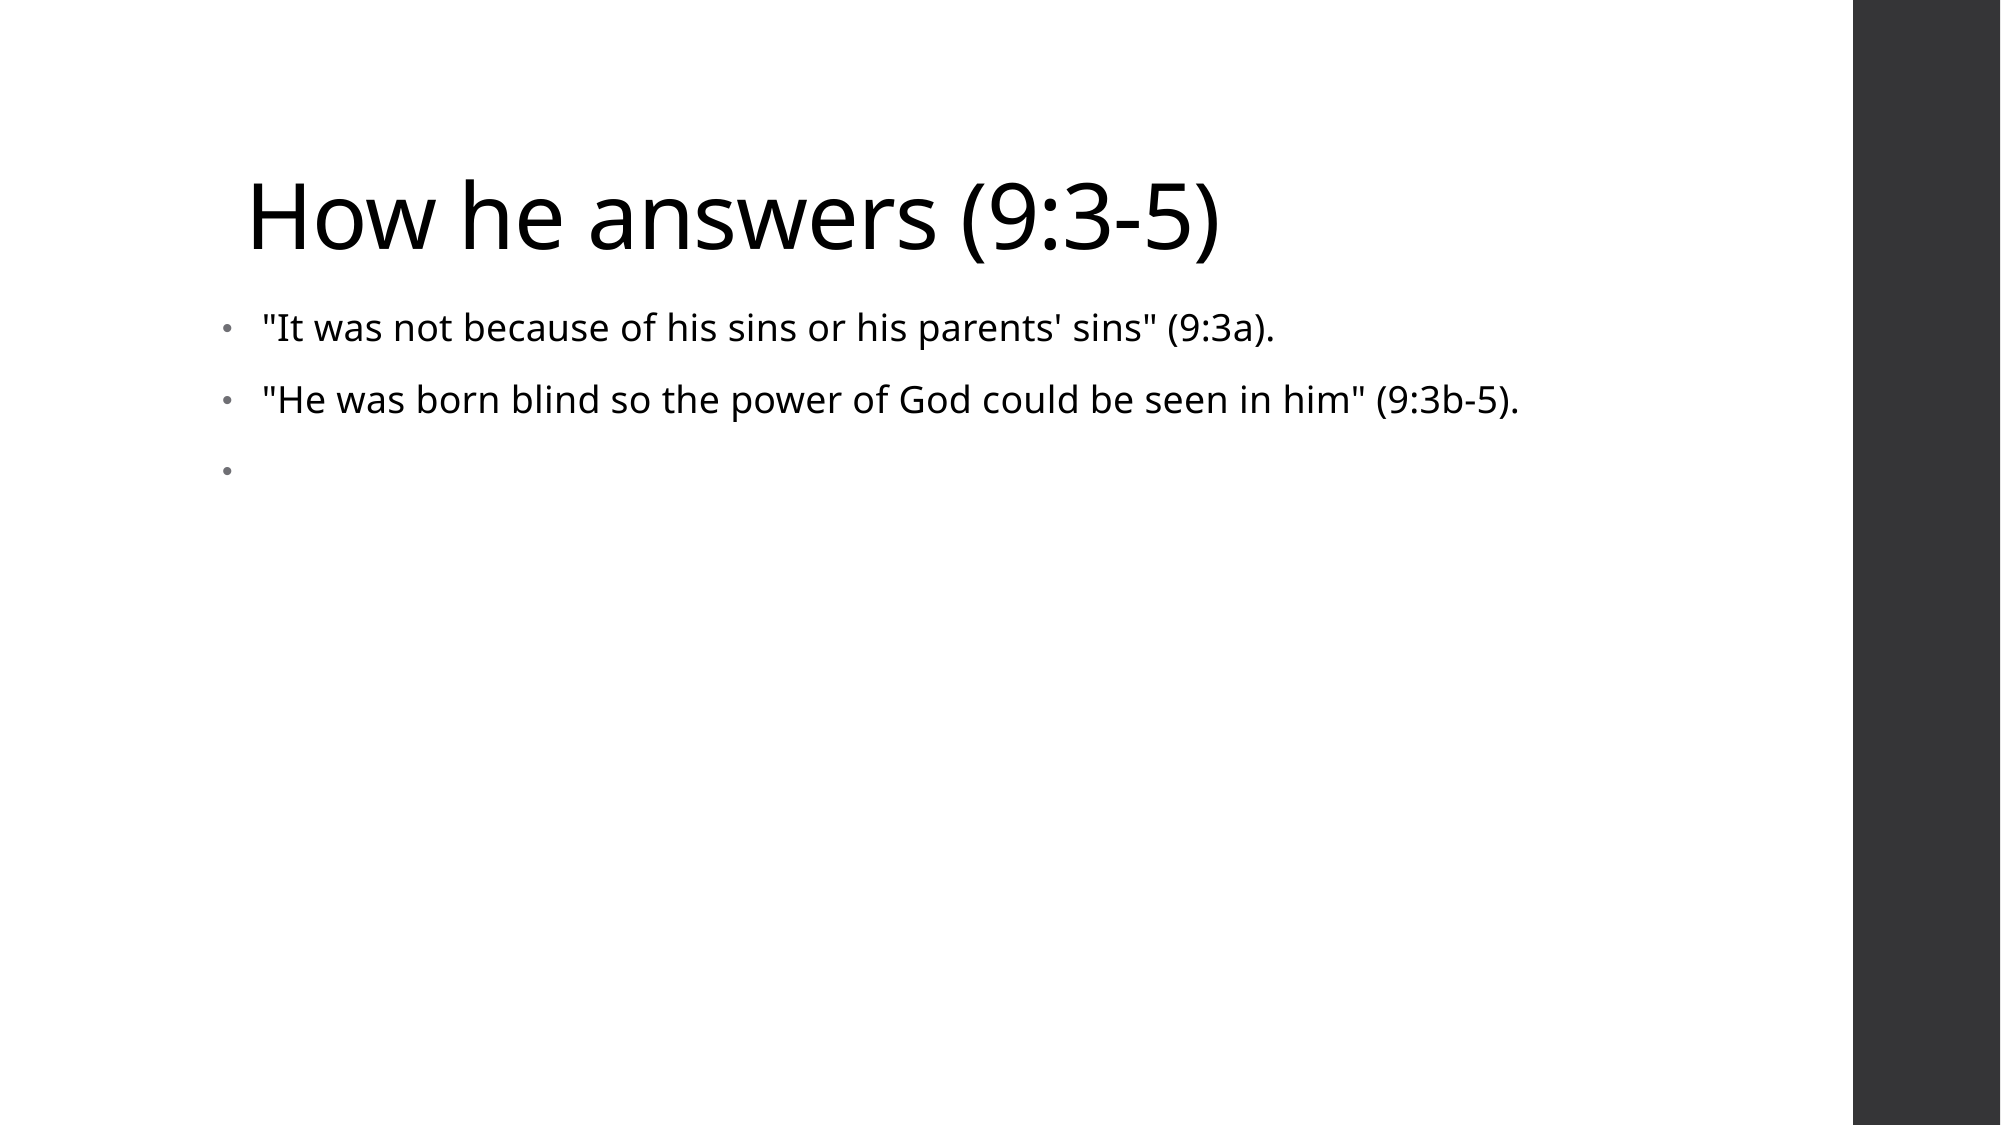

# How he answers (9:3-5)
 "It was not because of his sins or his parents' sins" (9:3a).
 "He was born blind so the power of God could be seen in him" (9:3b-5).